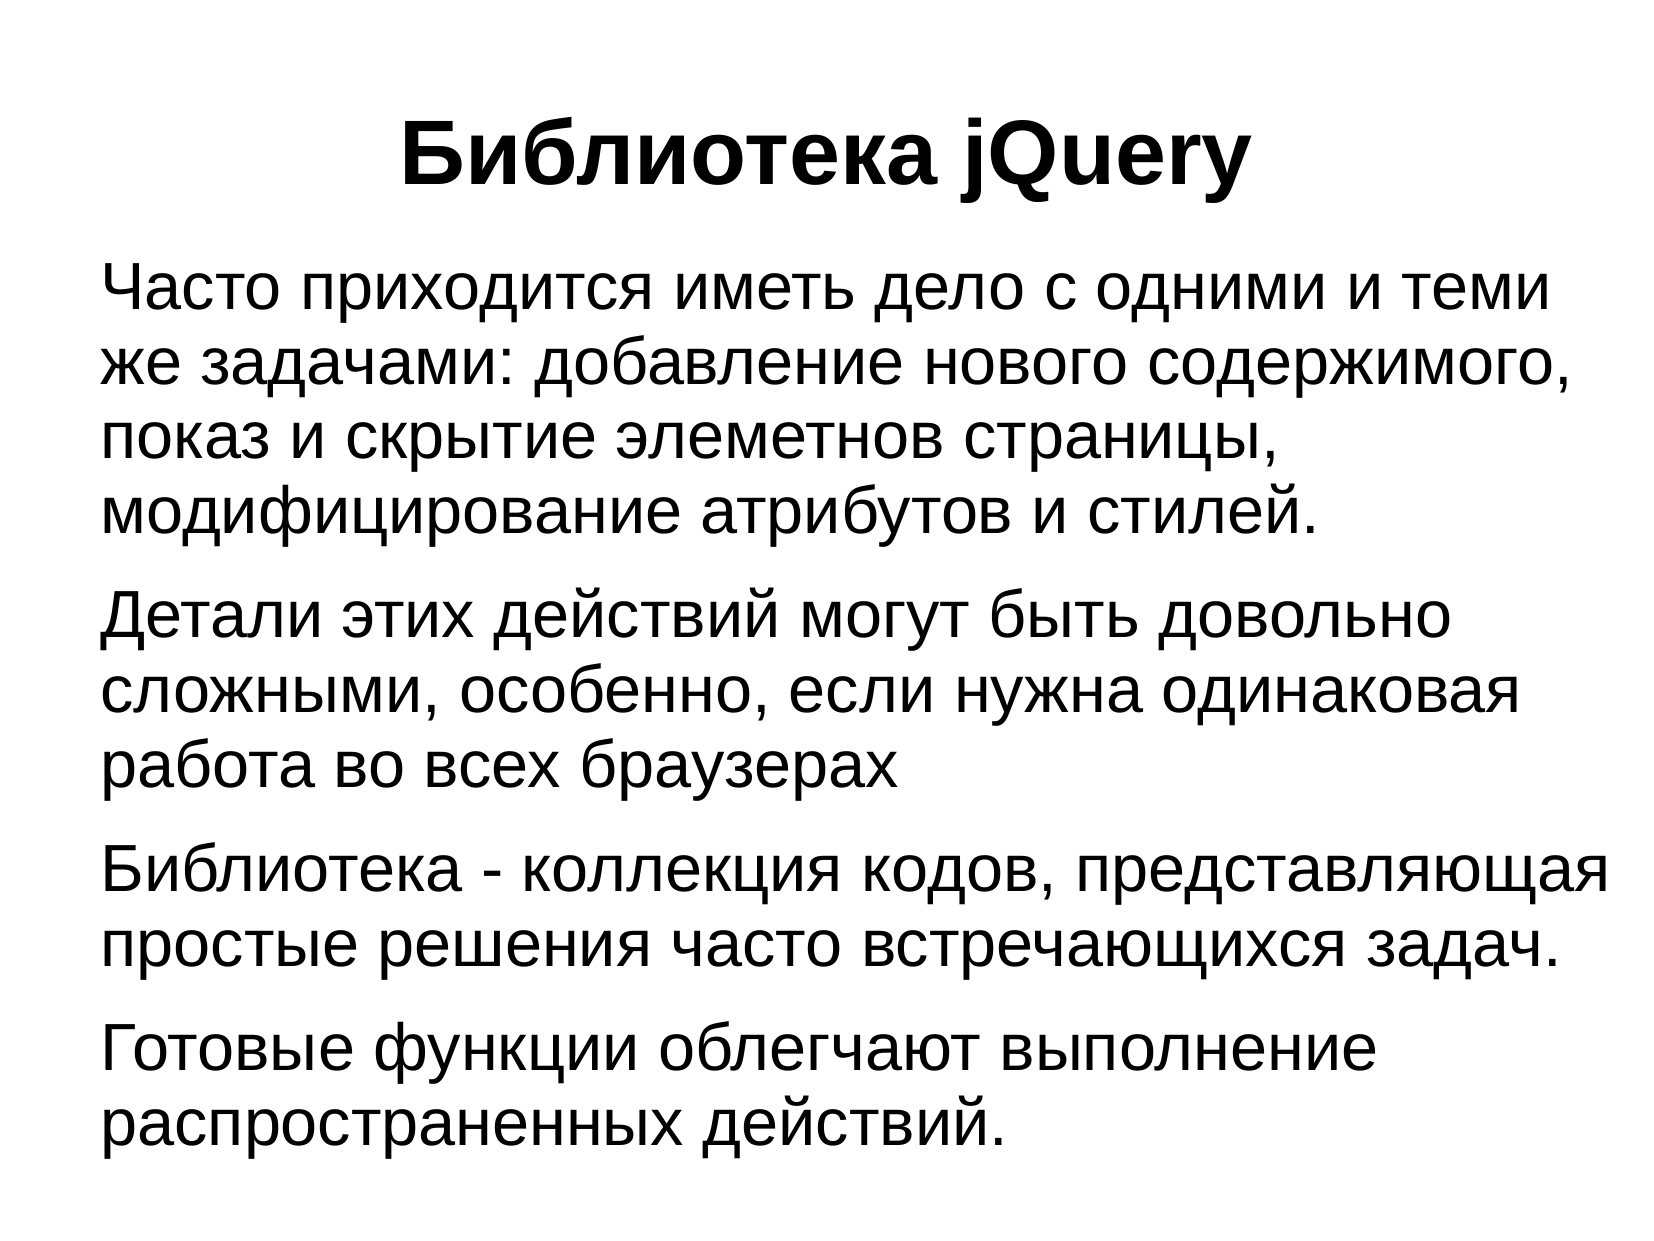

# Библиотека jQuery
Часто приходится иметь дело с одними и теми же задачами: добавление нового содержимого, показ и скрытие элеметнов страницы, модифицирование атрибутов и стилей.
Детали этих действий могут быть довольно сложными, особенно, если нужна одинаковая работа во всех браузерах
Библиотека - коллекция кодов, представляющая простые решения часто встречающихся задач.
Готовые функции облегчают выполнение распространенных действий.